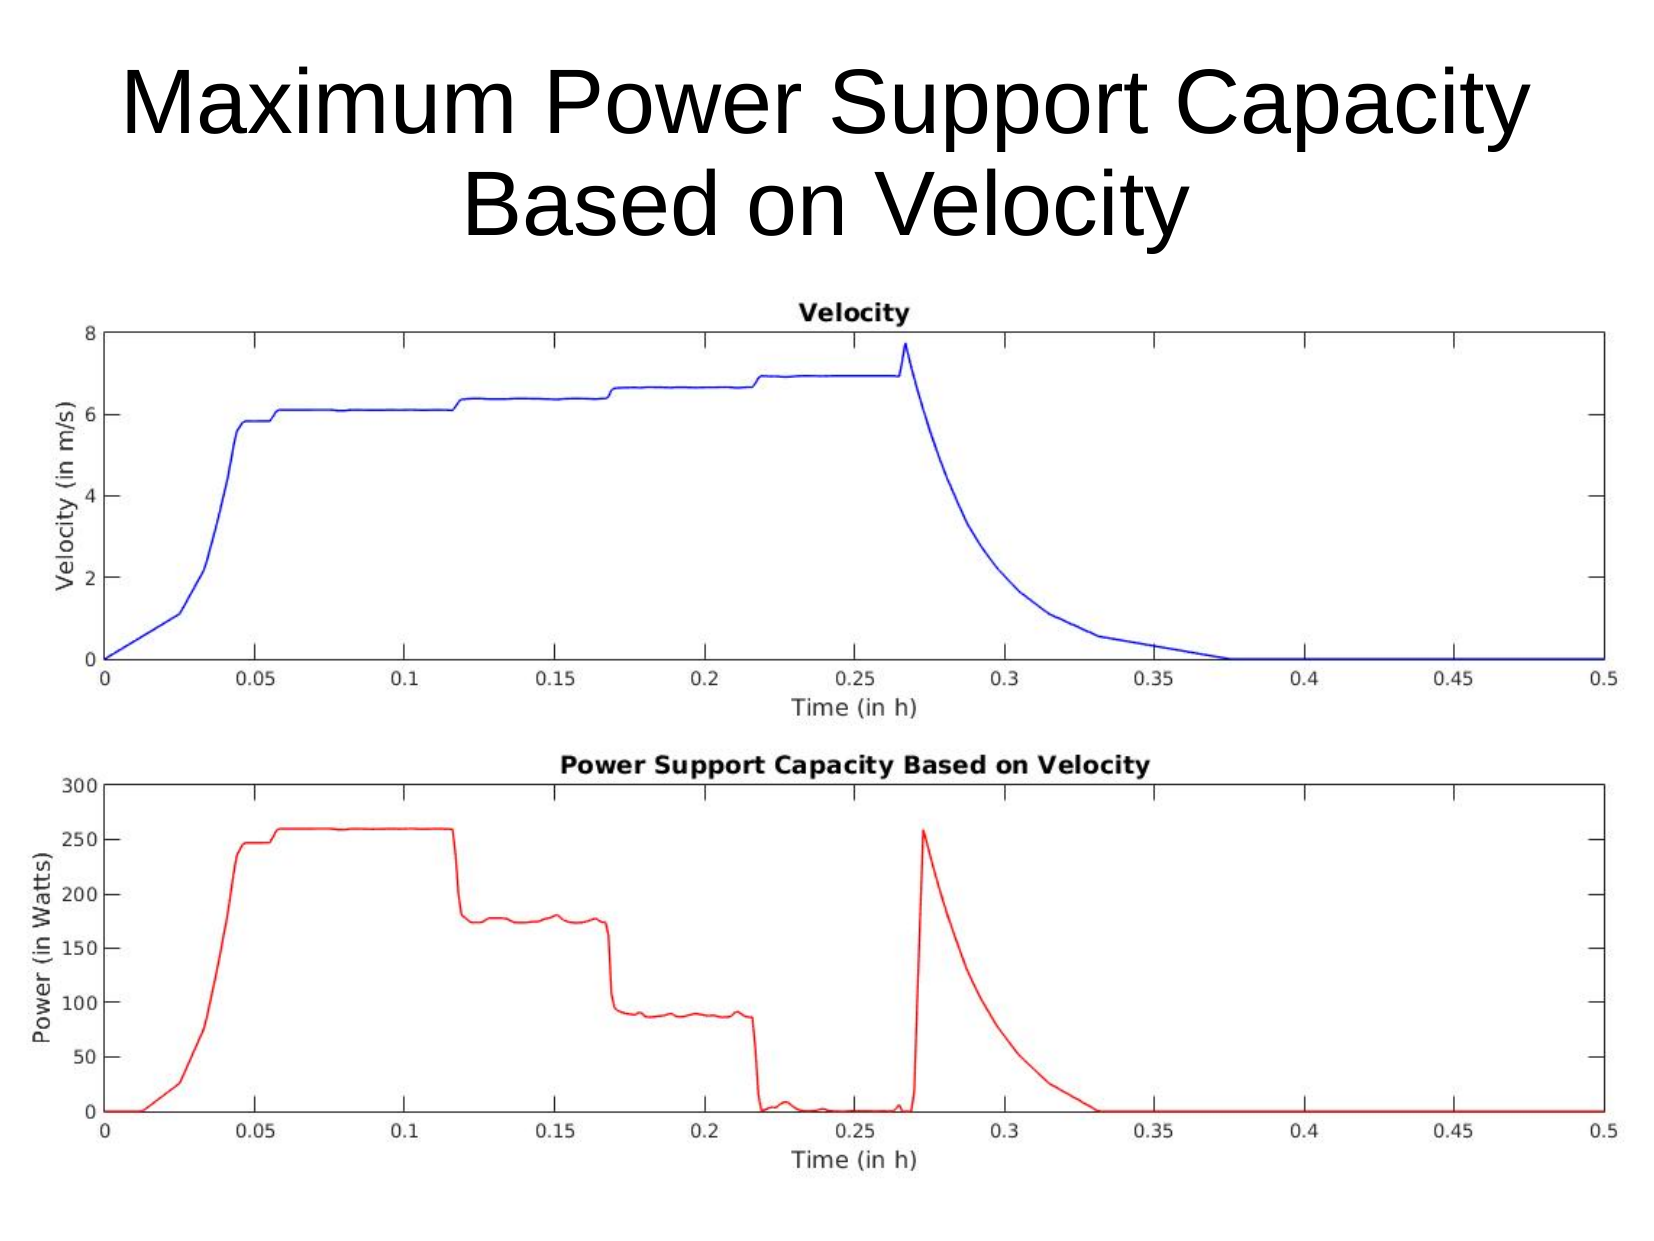

# Maximum Power Support Capacity Based on Velocity